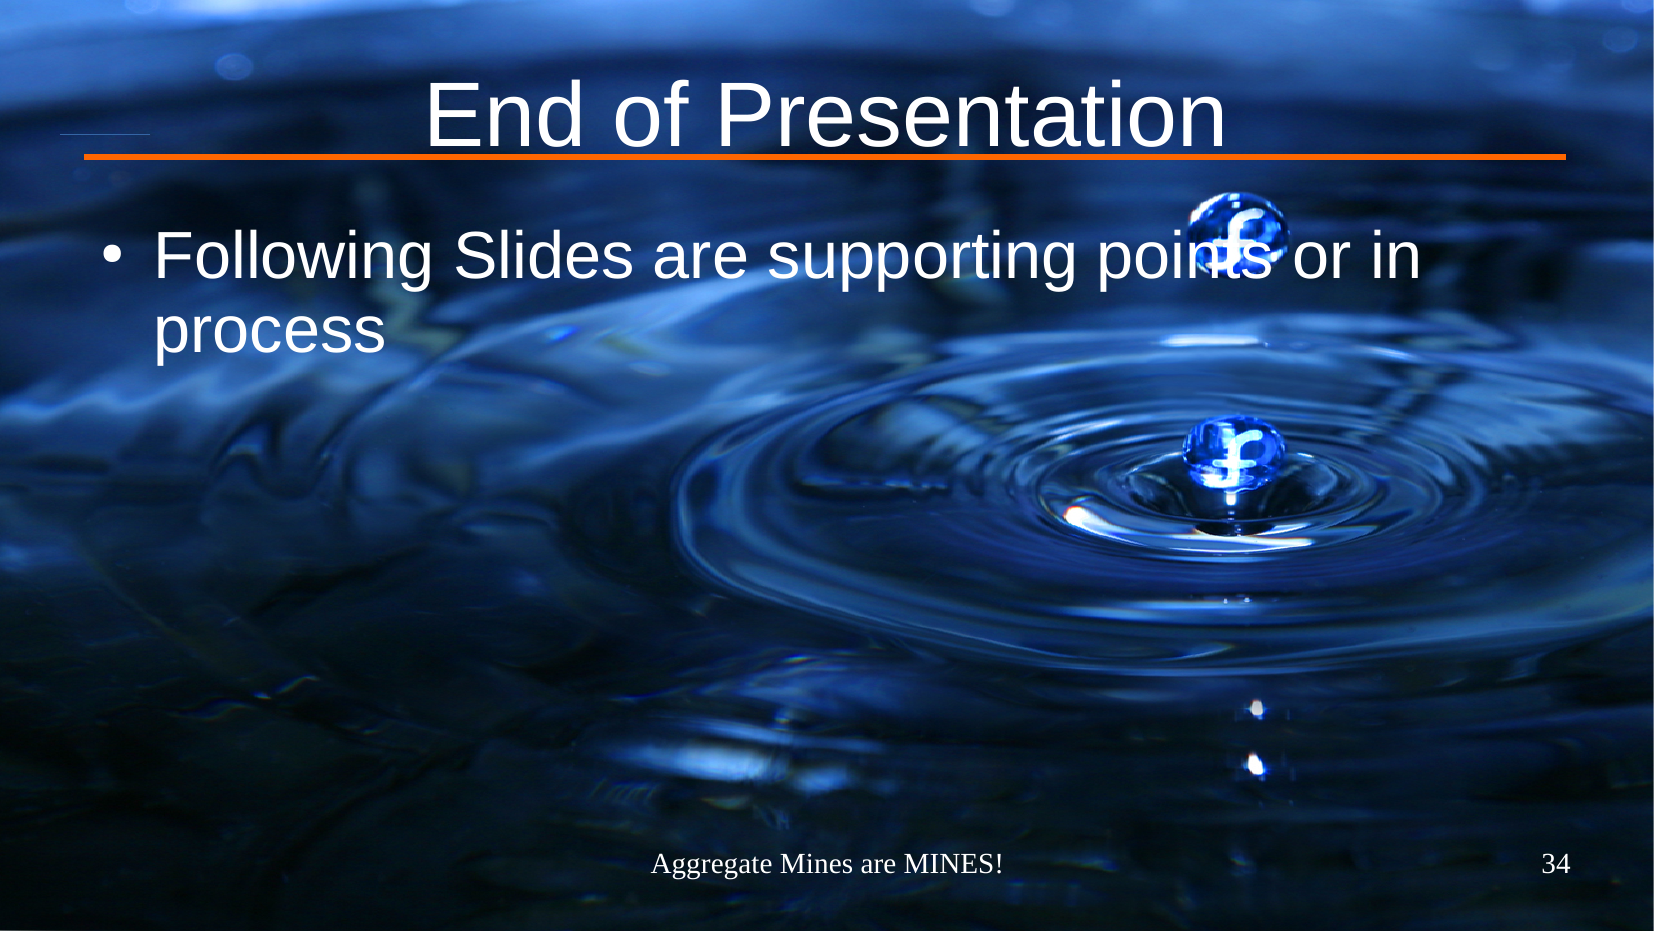

# End of Presentation
Following Slides are supporting points or in process
Aggregate Mines are MINES!
34